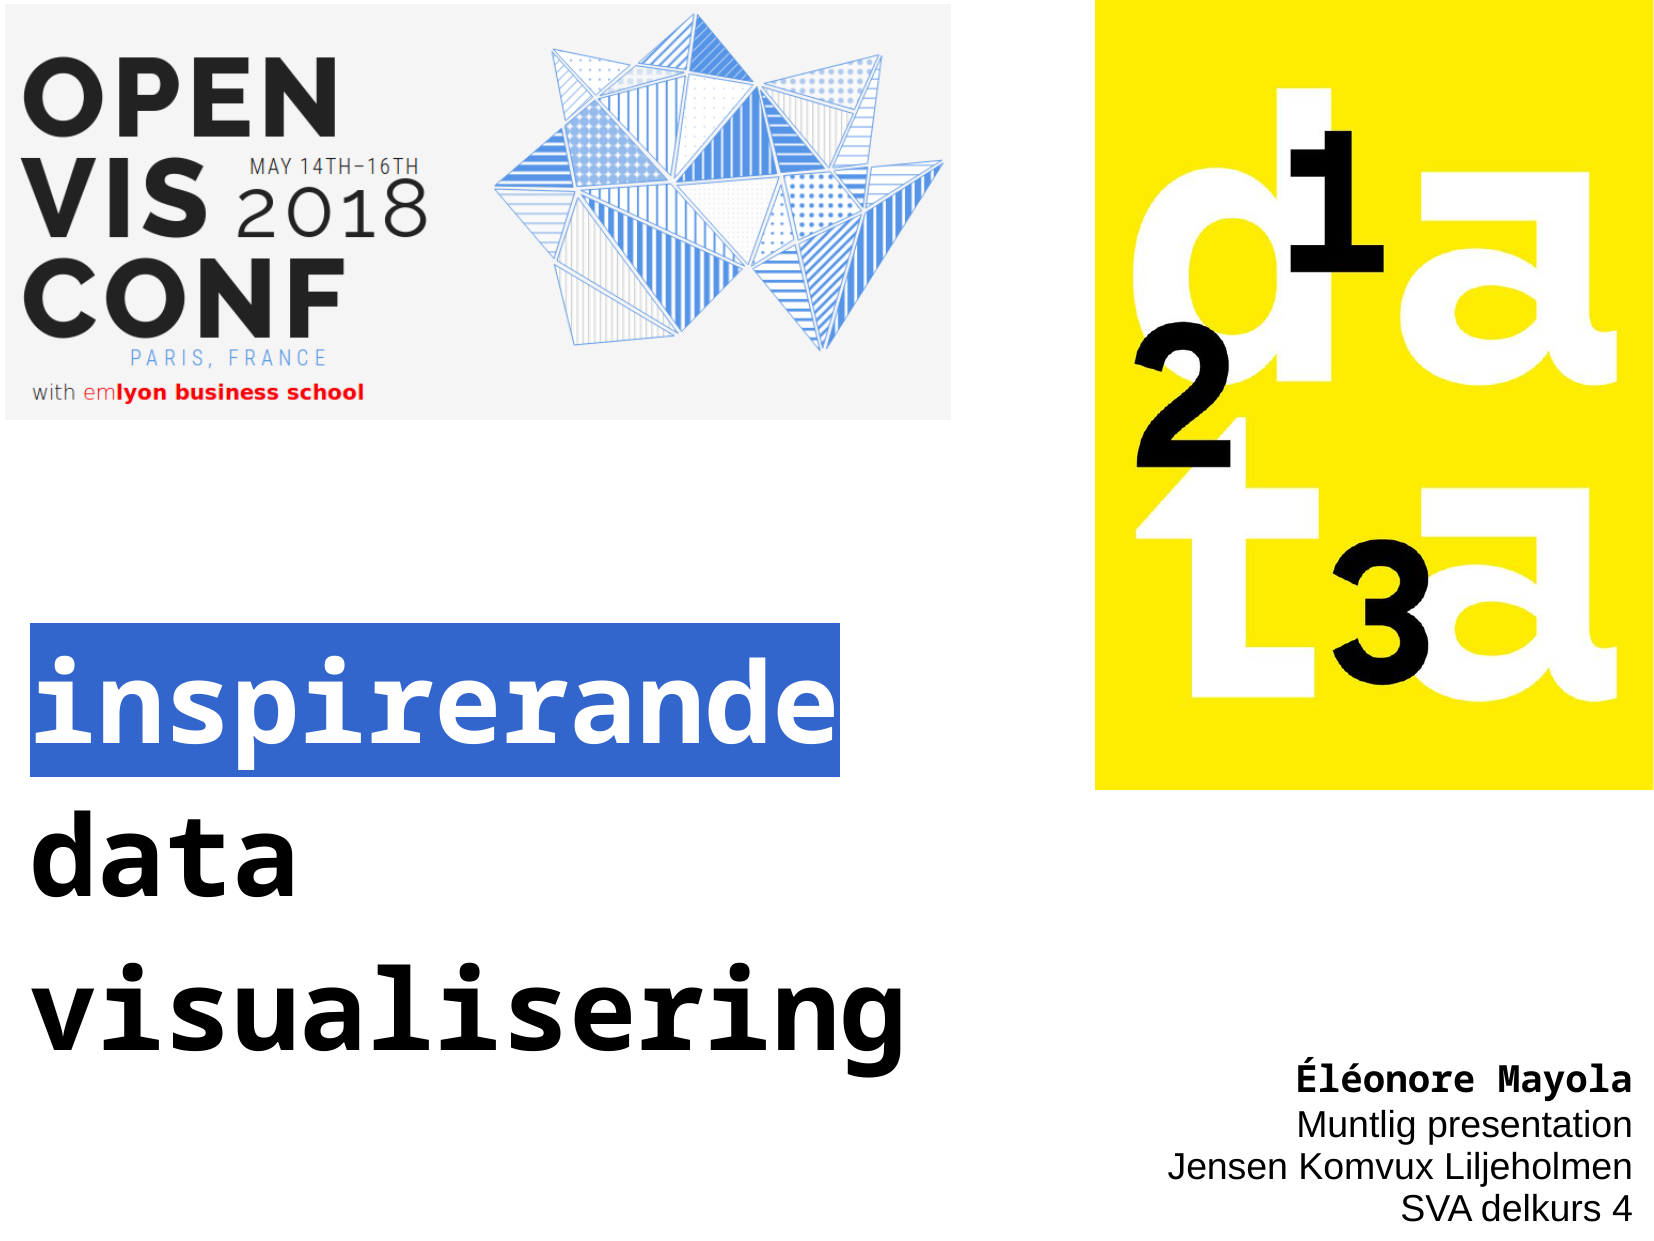

# inspirerande data visualisering
Éléonore Mayola
Muntlig presentation
Jensen Komvux Liljeholmen
SVA delkurs 4